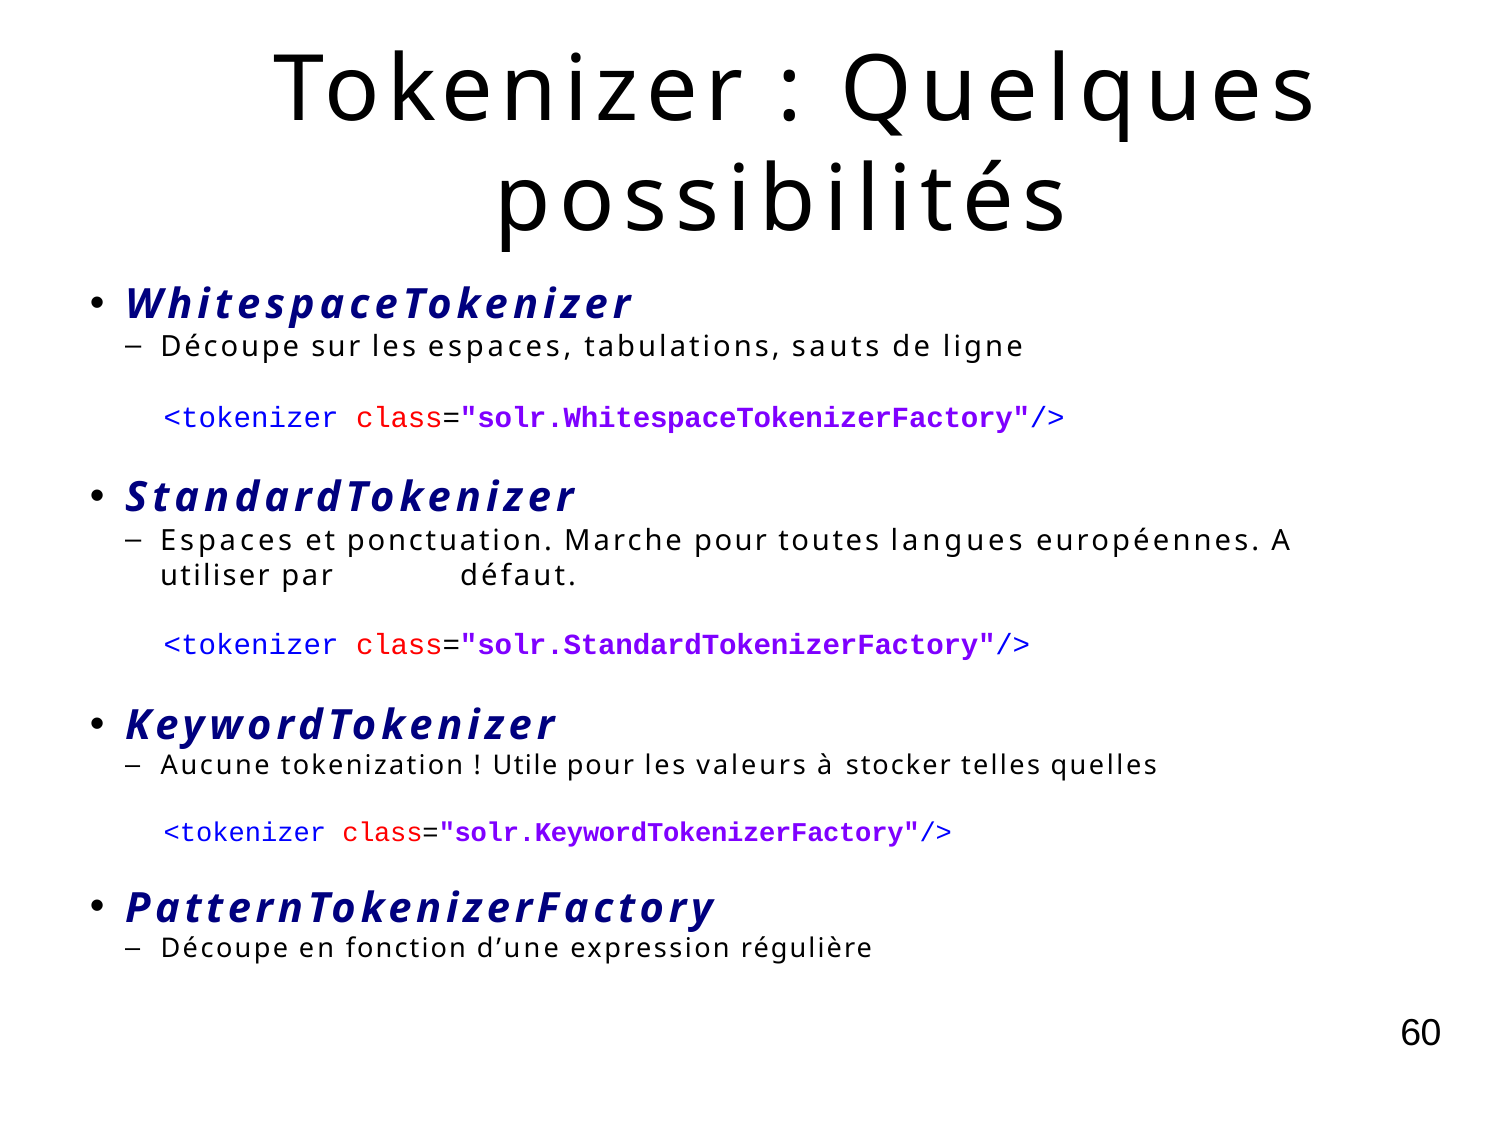

# Tokenizer : Quelques possibilités
WhitespaceTokenizer
Découpe sur les espaces, tabulations, sauts de ligne
<tokenizer class="solr.WhitespaceTokenizerFactory"/>
StandardTokenizer
Espaces et ponctuation. Marche pour toutes langues européennes. A utiliser par 	défaut.
<tokenizer class="solr.StandardTokenizerFactory"/>
KeywordTokenizer
Aucune tokenization ! Utile pour les valeurs à stocker telles quelles
<tokenizer class="solr.KeywordTokenizerFactory"/>
PatternTokenizerFactory
Découpe en fonction d’une expression régulière
60